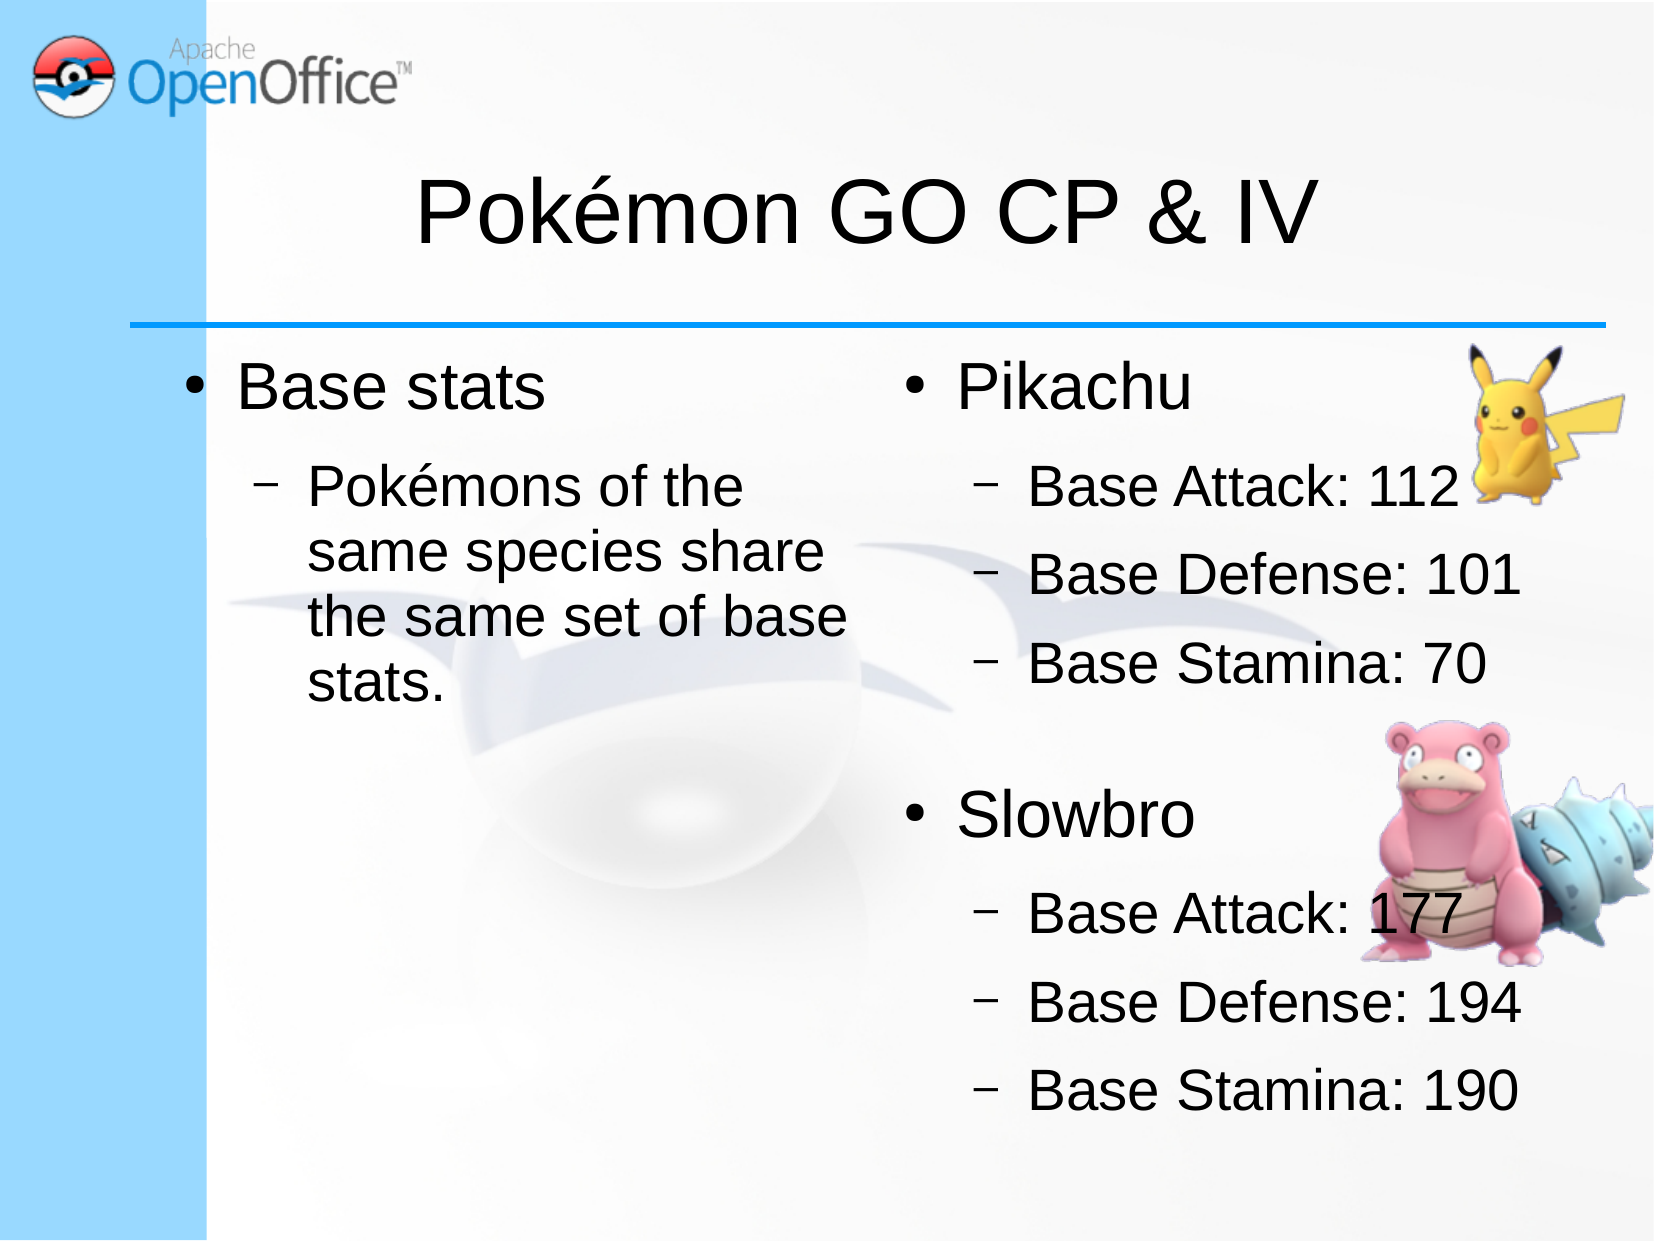

# Pokémon GO CP & IV
Base stats
Pokémons of the same species share the same set of base stats.
Pikachu
Base Attack: 112
Base Defense: 101
Base Stamina: 70
Slowbro
Base Attack: 177
Base Defense: 194
Base Stamina: 190